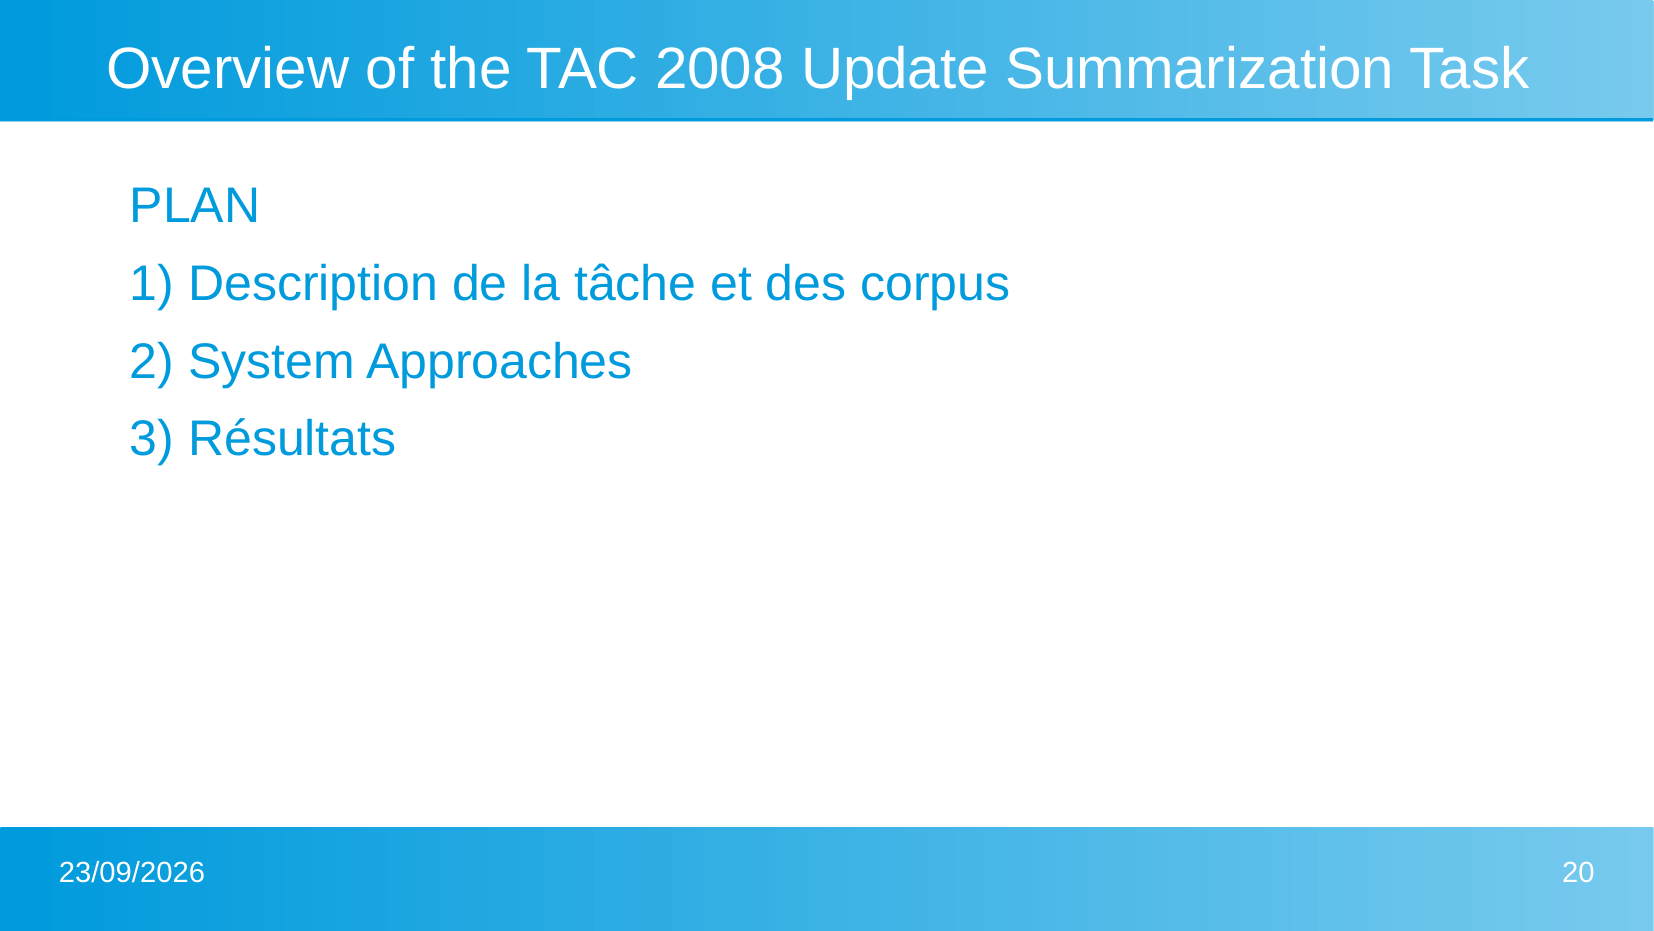

# Overview of the TAC 2008 Update Summarization Task
PLAN
1) Description de la tâche et des corpus
2) System Approaches
3) Résultats
20